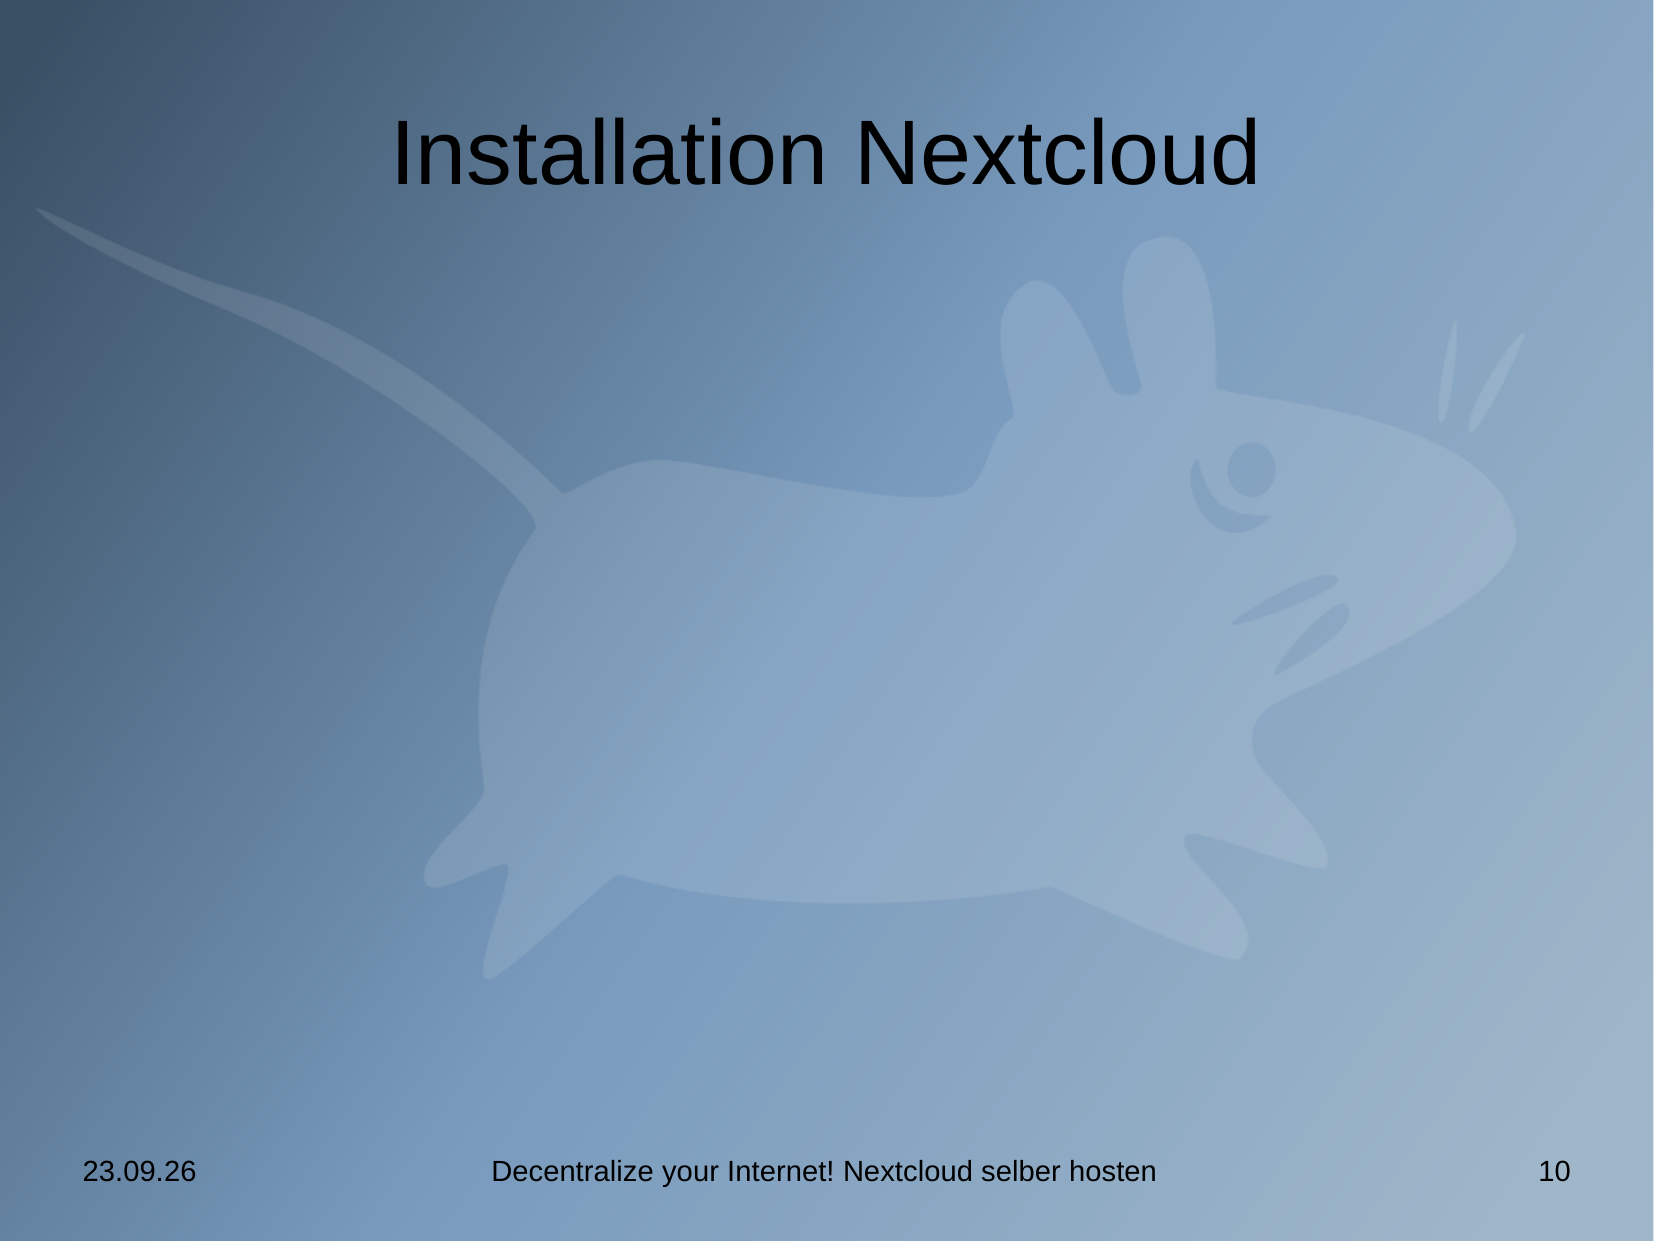

# Installation Nextcloud
Decentralize your Internet! Nextcloud selber hosten
10